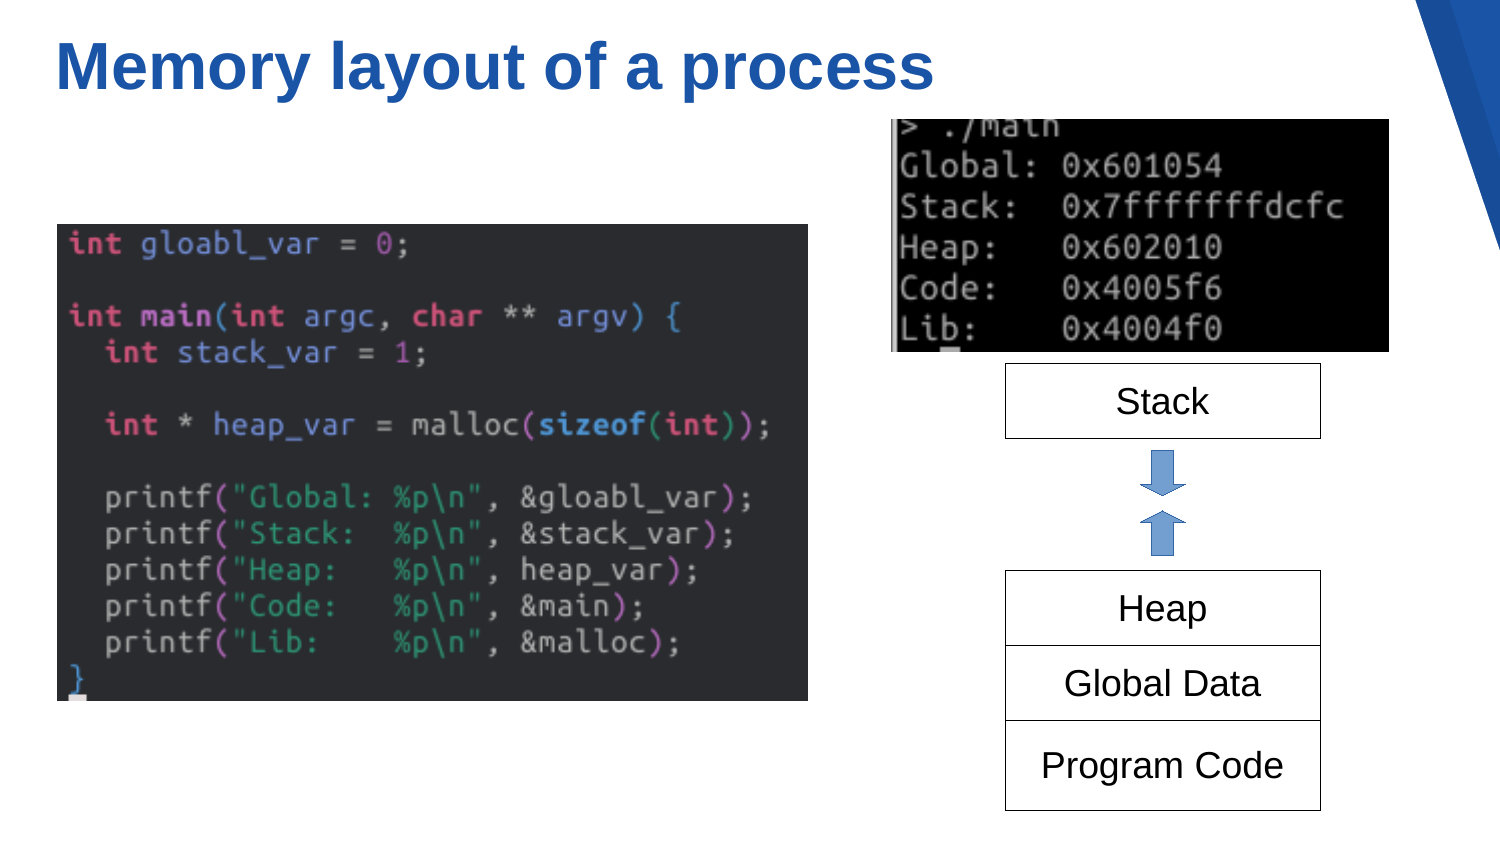

# Memory layout of a process
Stack
Heap
Global Data
Program Code